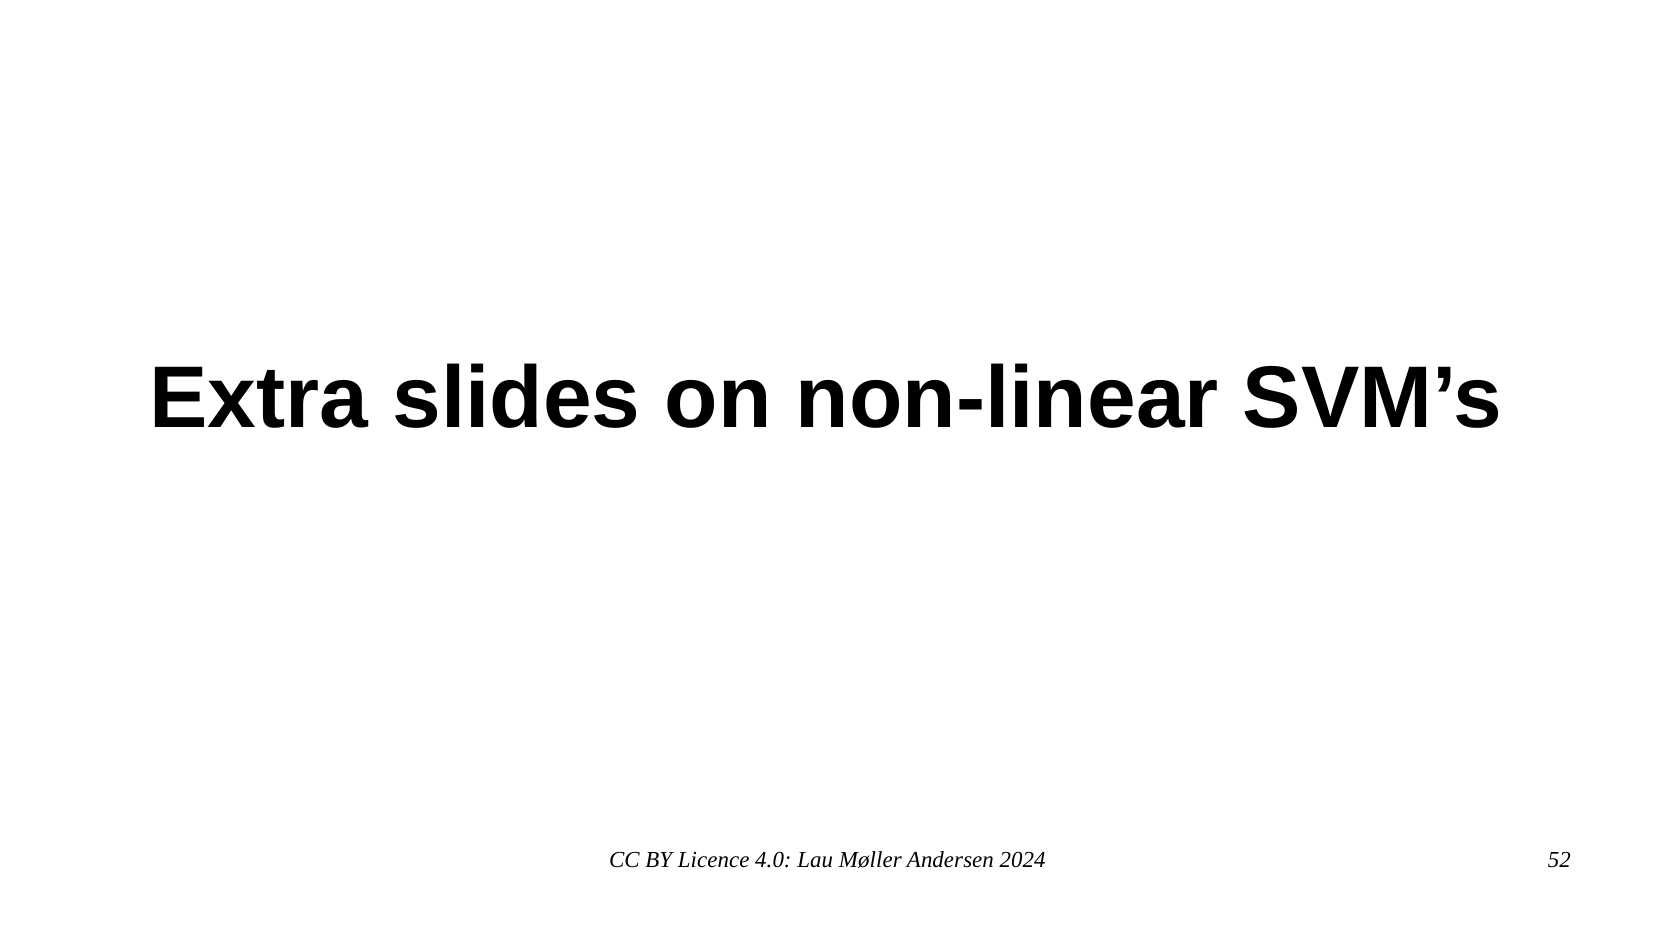

# Extra slides on non-linear SVM’s
CC BY Licence 4.0: Lau Møller Andersen 2024
52